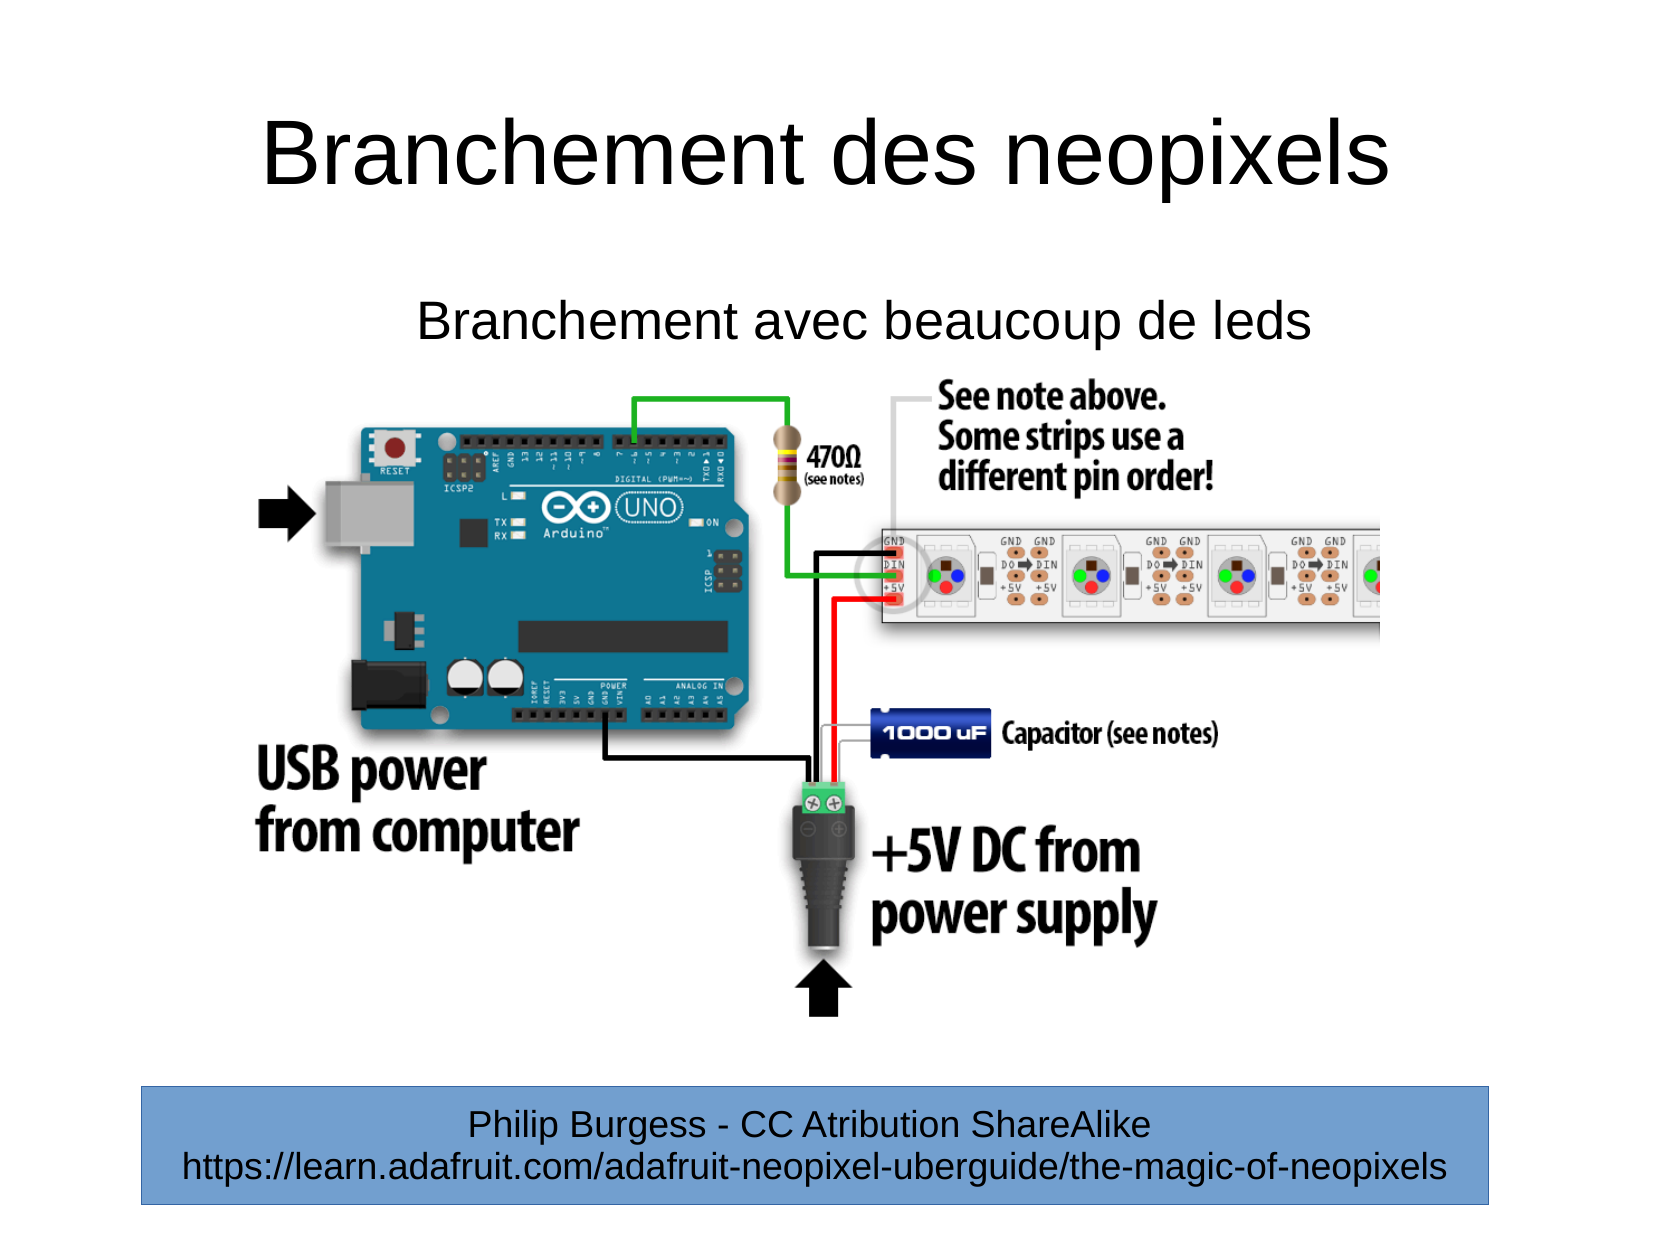

# Branchement des neopixels
Branchement avec beaucoup de leds
Philip Burgess - CC Atribution ShareAlike
https://learn.adafruit.com/adafruit-neopixel-uberguide/the-magic-of-neopixels